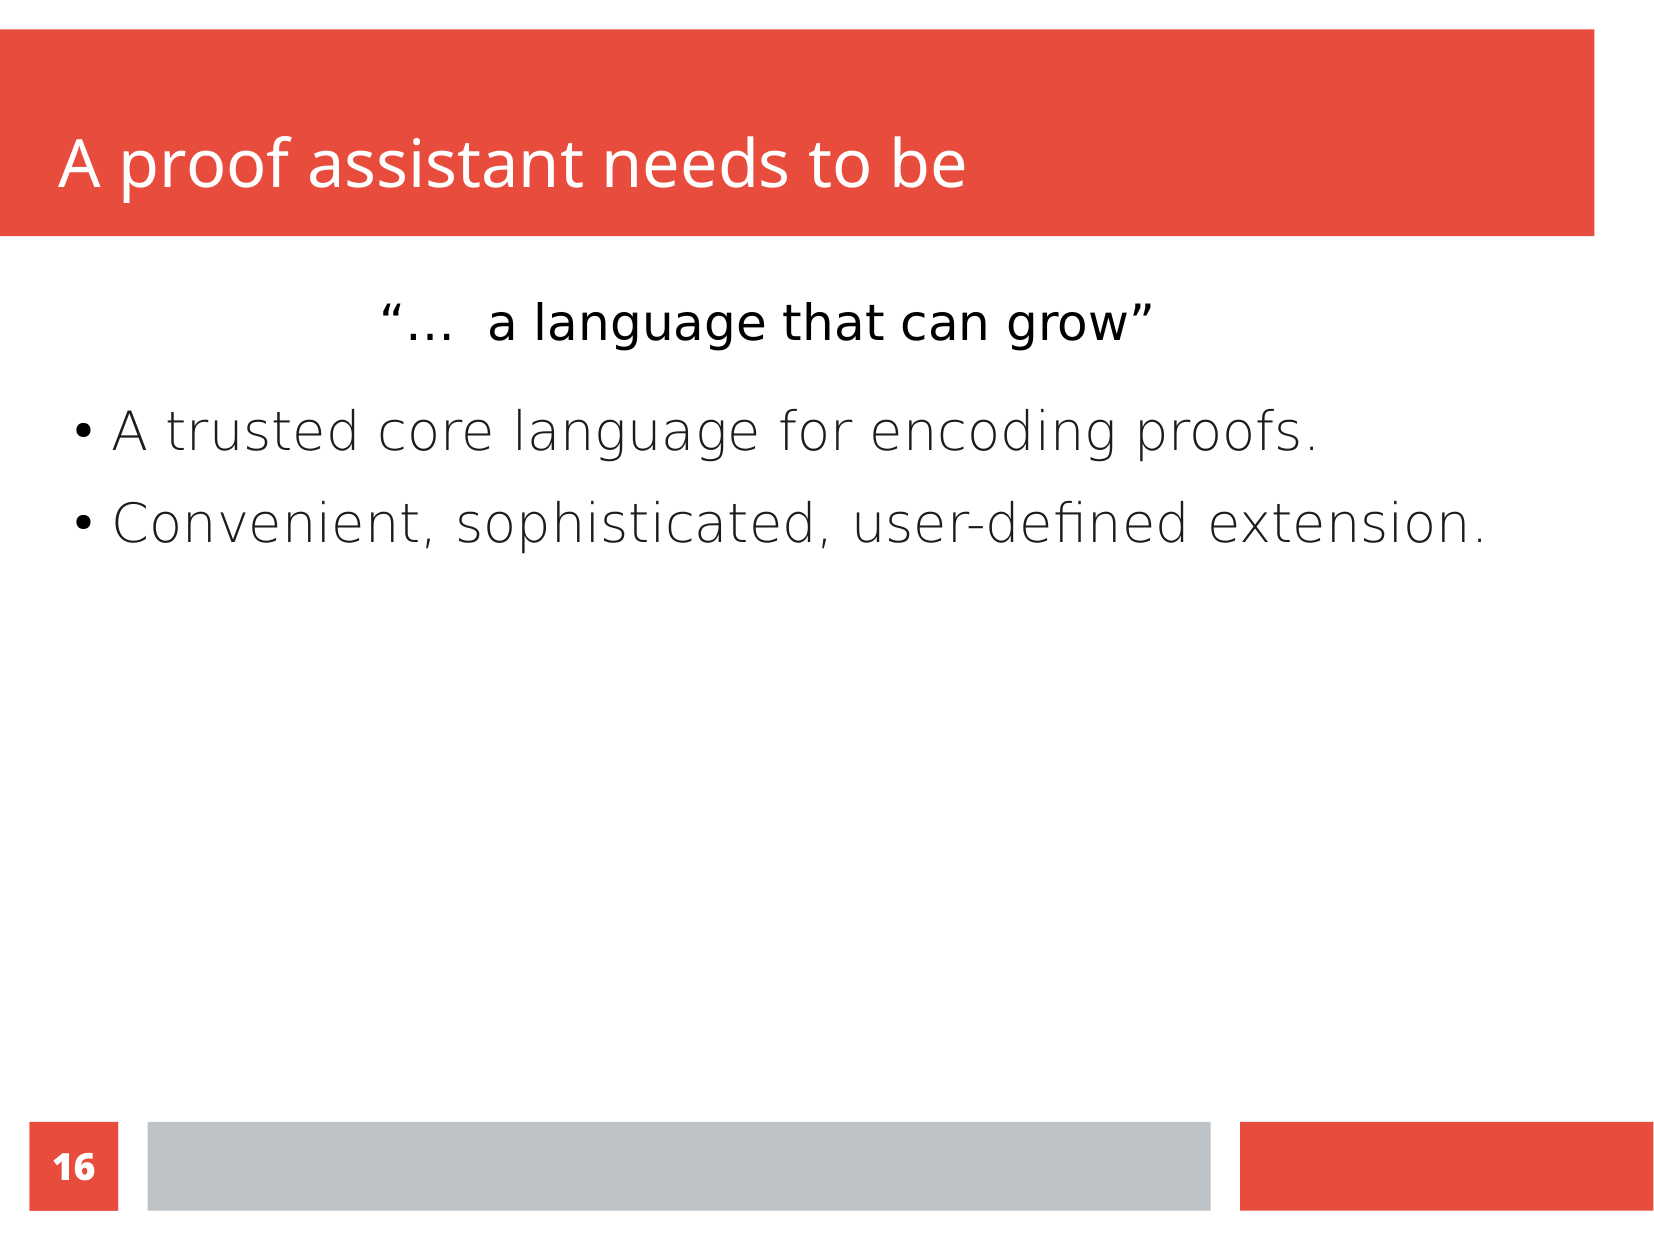

# A proof assistant needs to be
“… a language that can grow”
A trusted core language for encoding proofs.
Convenient, sophisticated, user-defined extension.
16